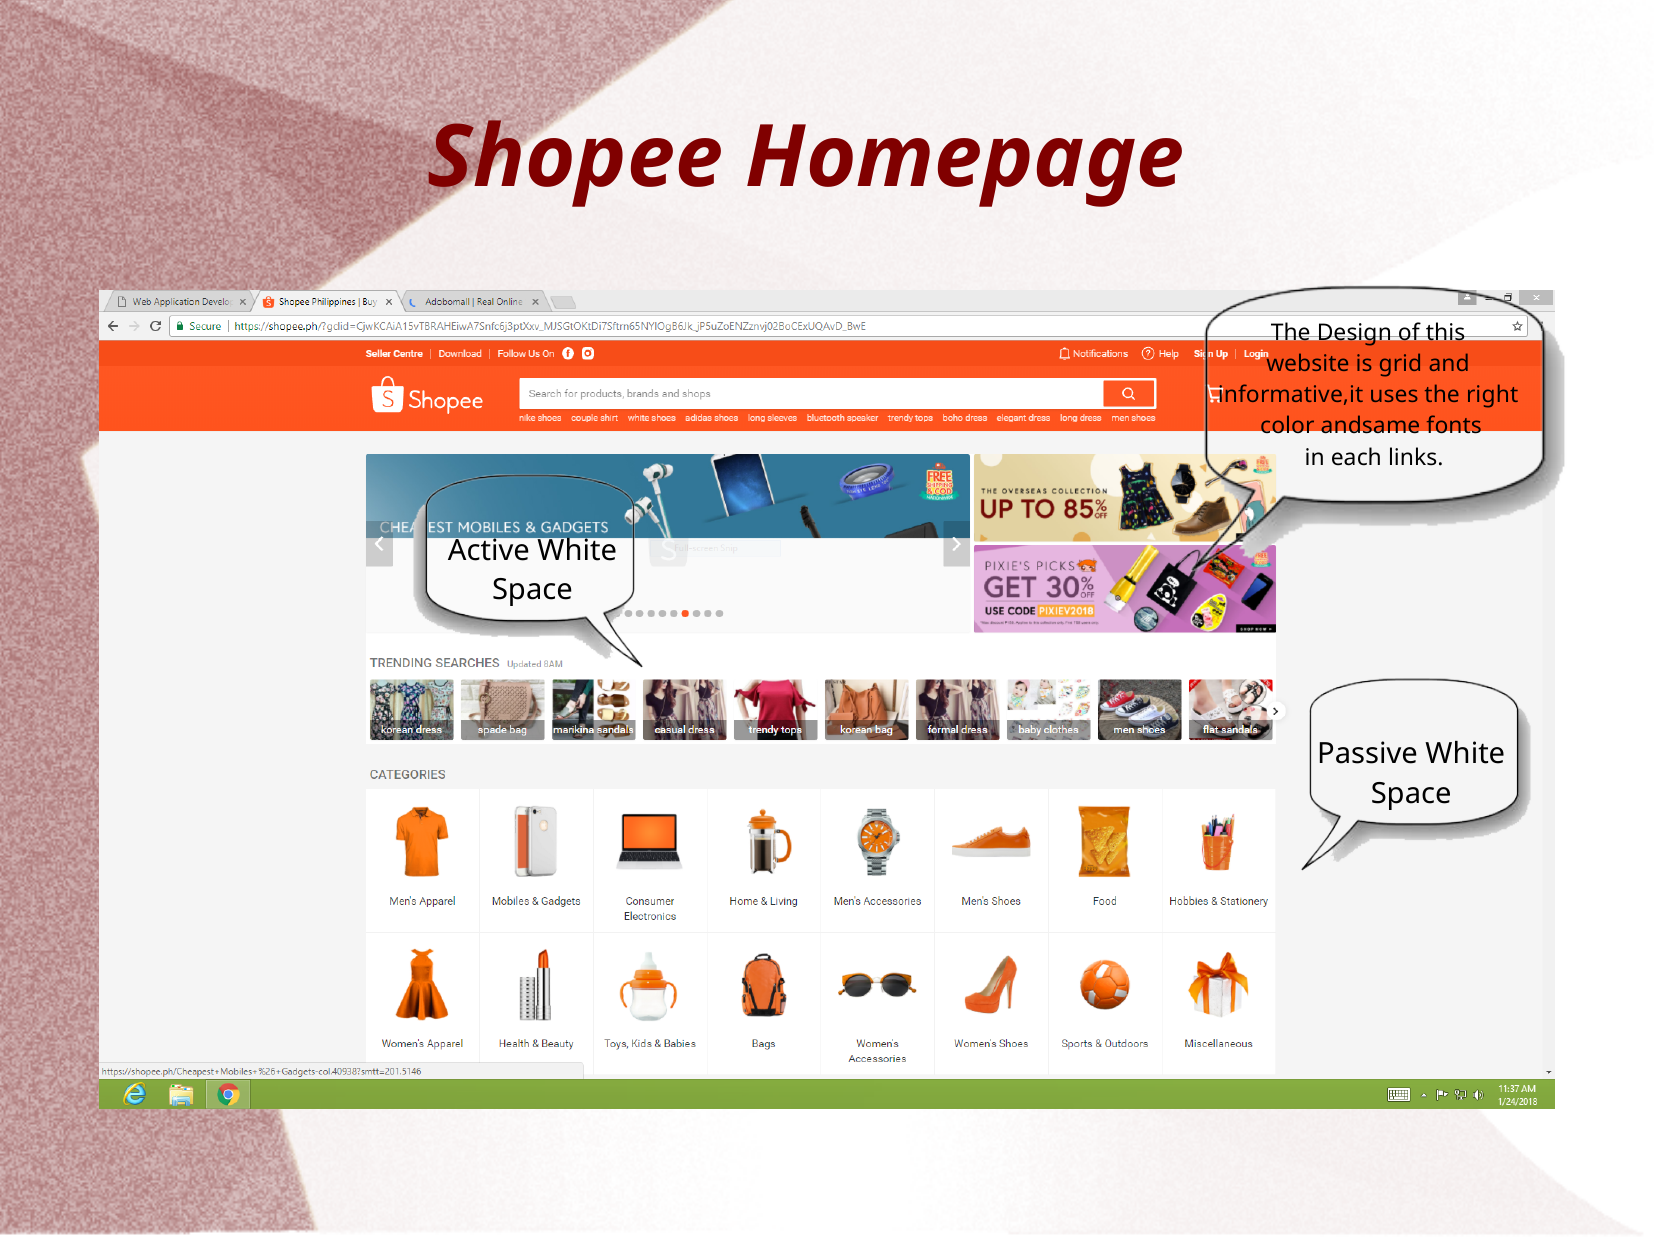

# Shopee Homepage
The Design of this
website is grid and
informative,it uses the right
color andsame fonts
 in each links.
Active White
Space
Passive White
Space